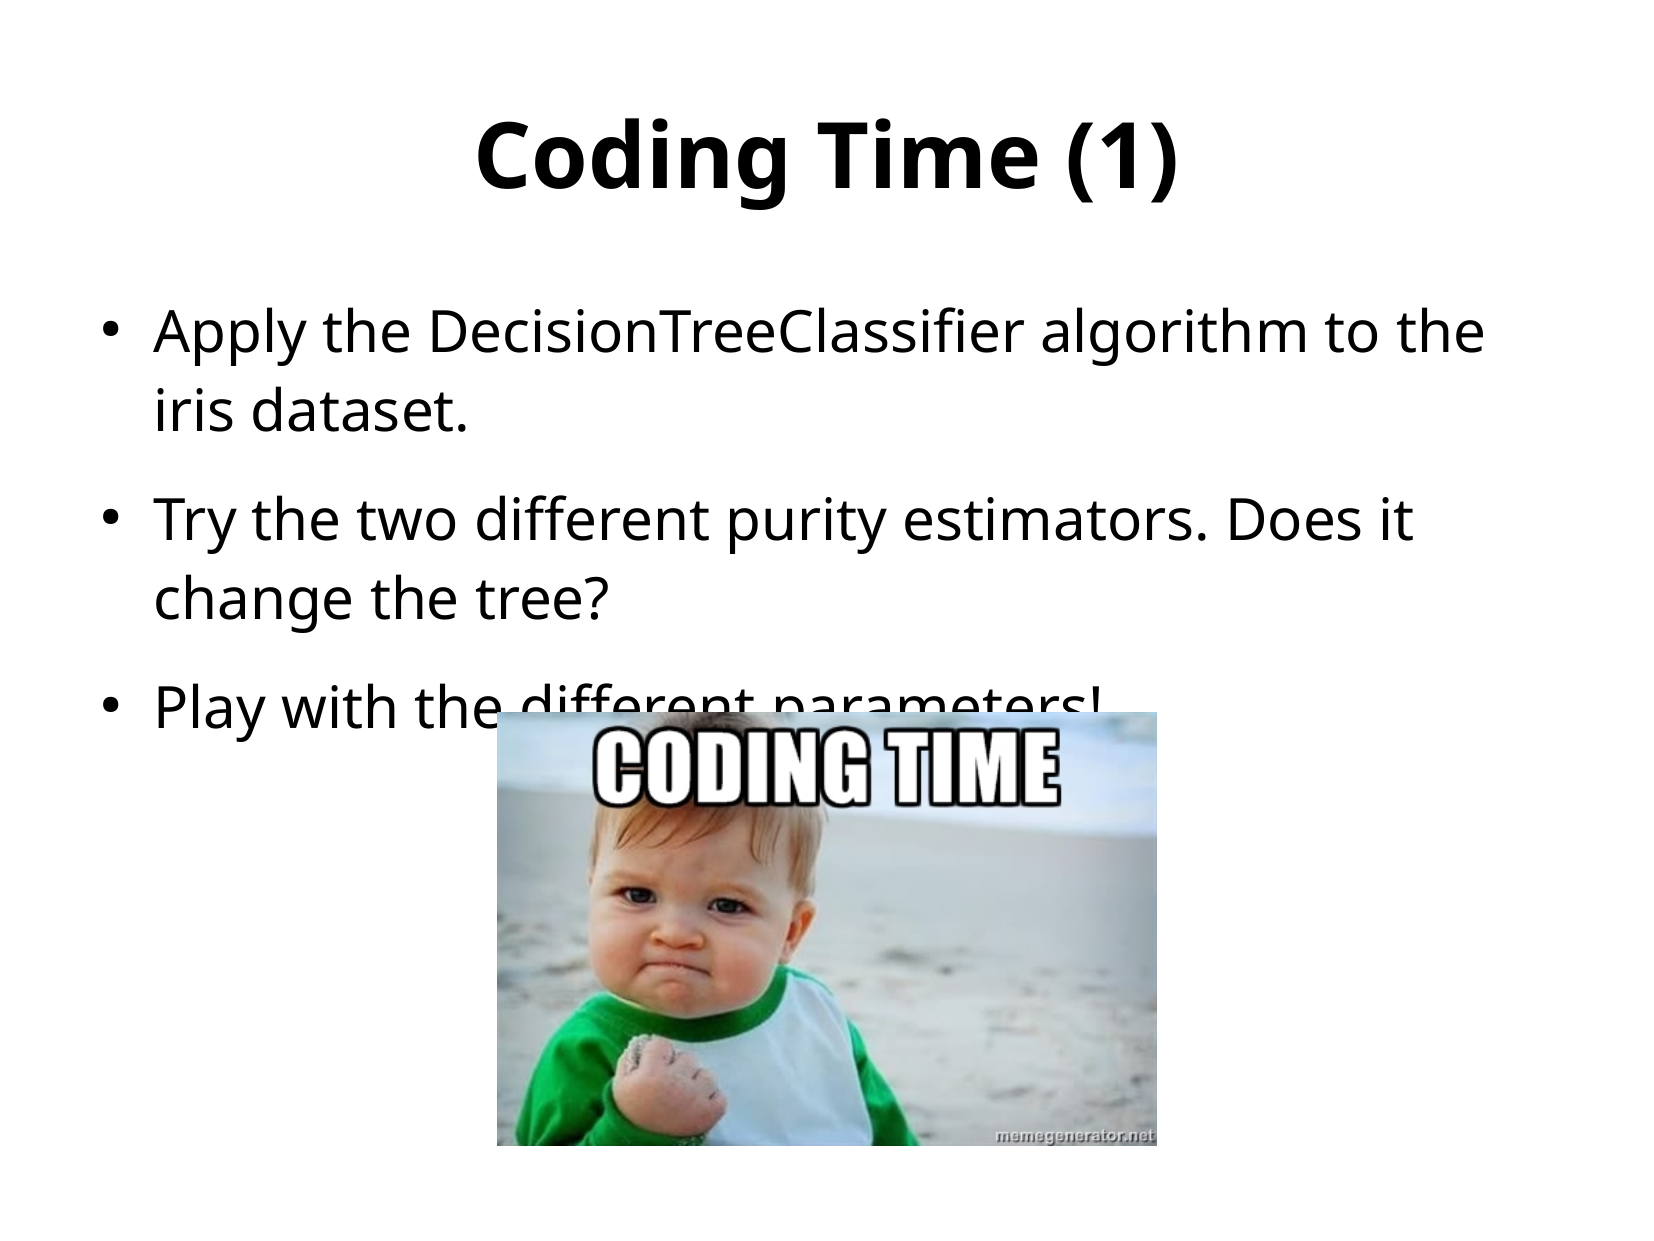

# Coding Time (1)
Apply the DecisionTreeClassifier algorithm to the iris dataset.
Try the two different purity estimators. Does it change the tree?
Play with the different parameters!